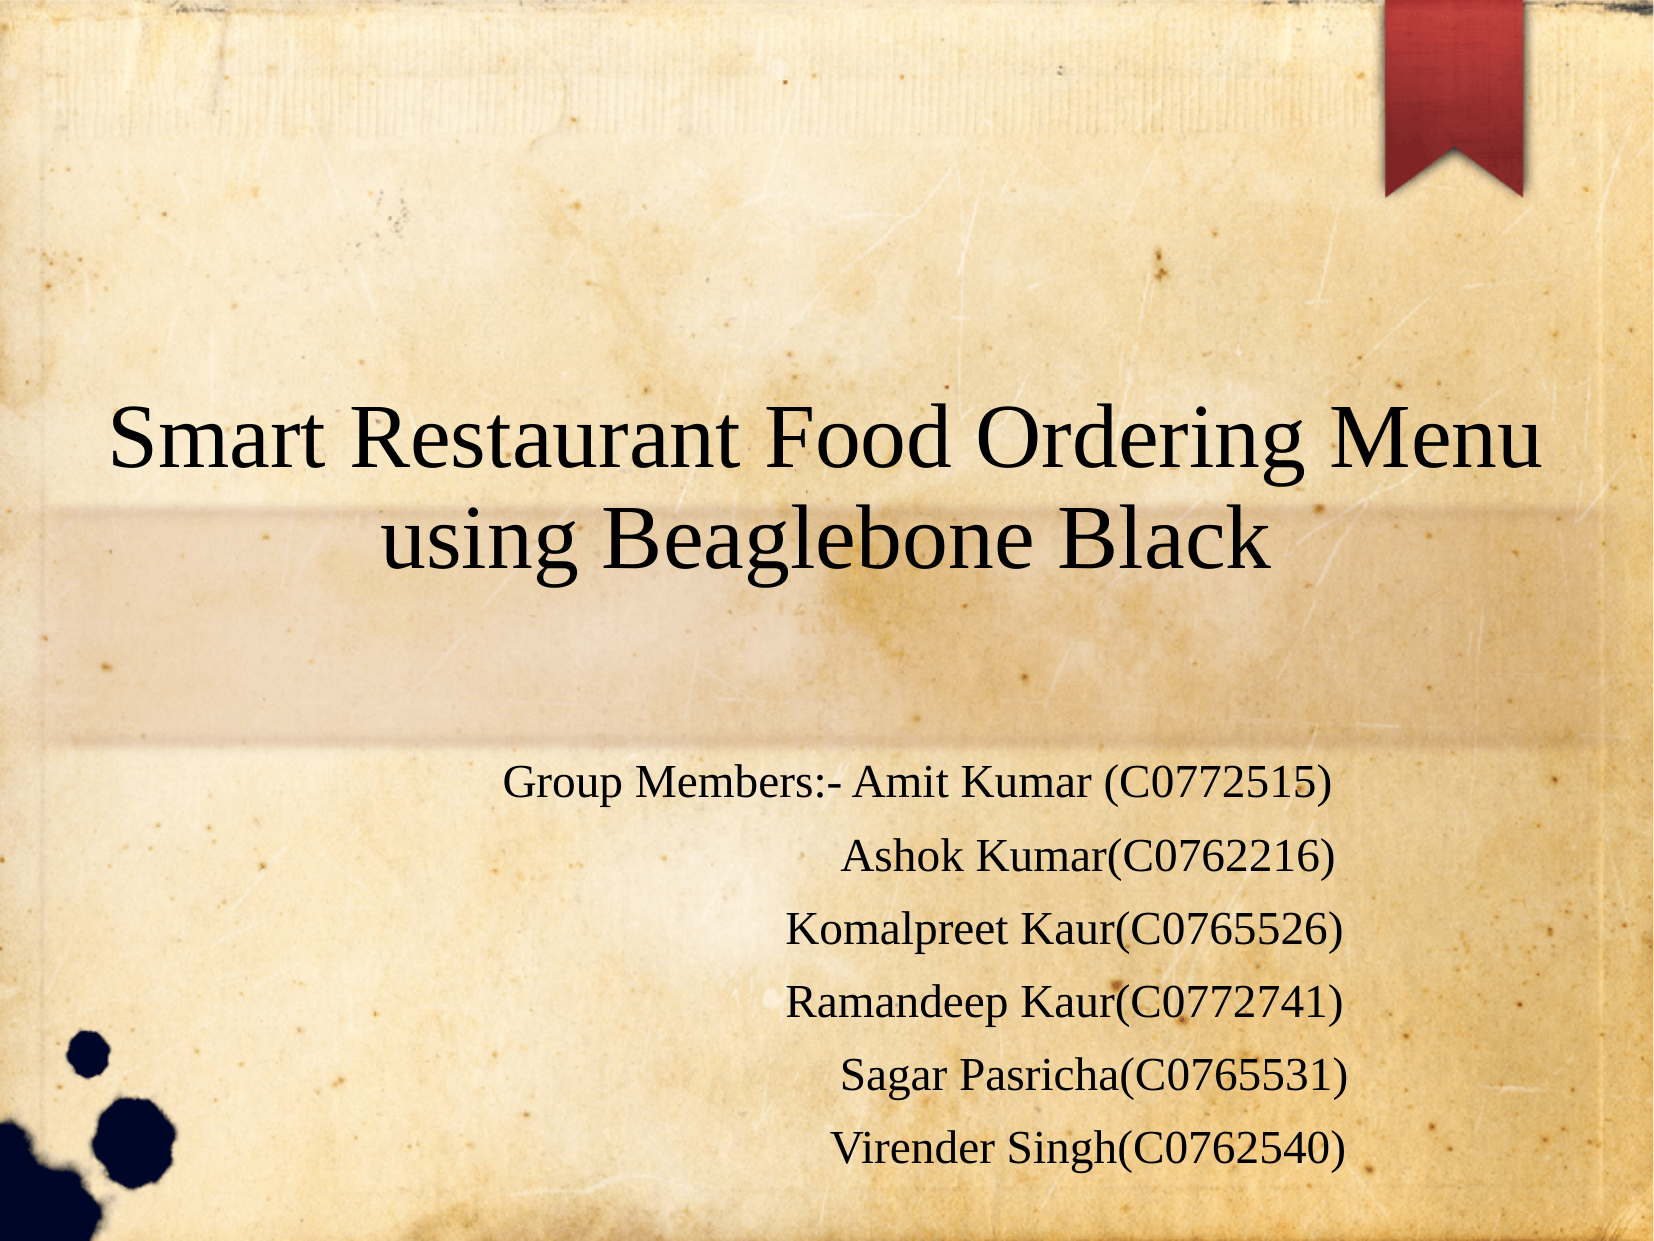

# Smart Restaurant Food Ordering Menu using Beaglebone Black
Group Members:- Amit Kumar (C0772515)
 Ashok Kumar(C0762216)
 Komalpreet Kaur(C0765526)
 Ramandeep Kaur(C0772741)
 Sagar Pasricha(C0765531)
 Virender Singh(C0762540)